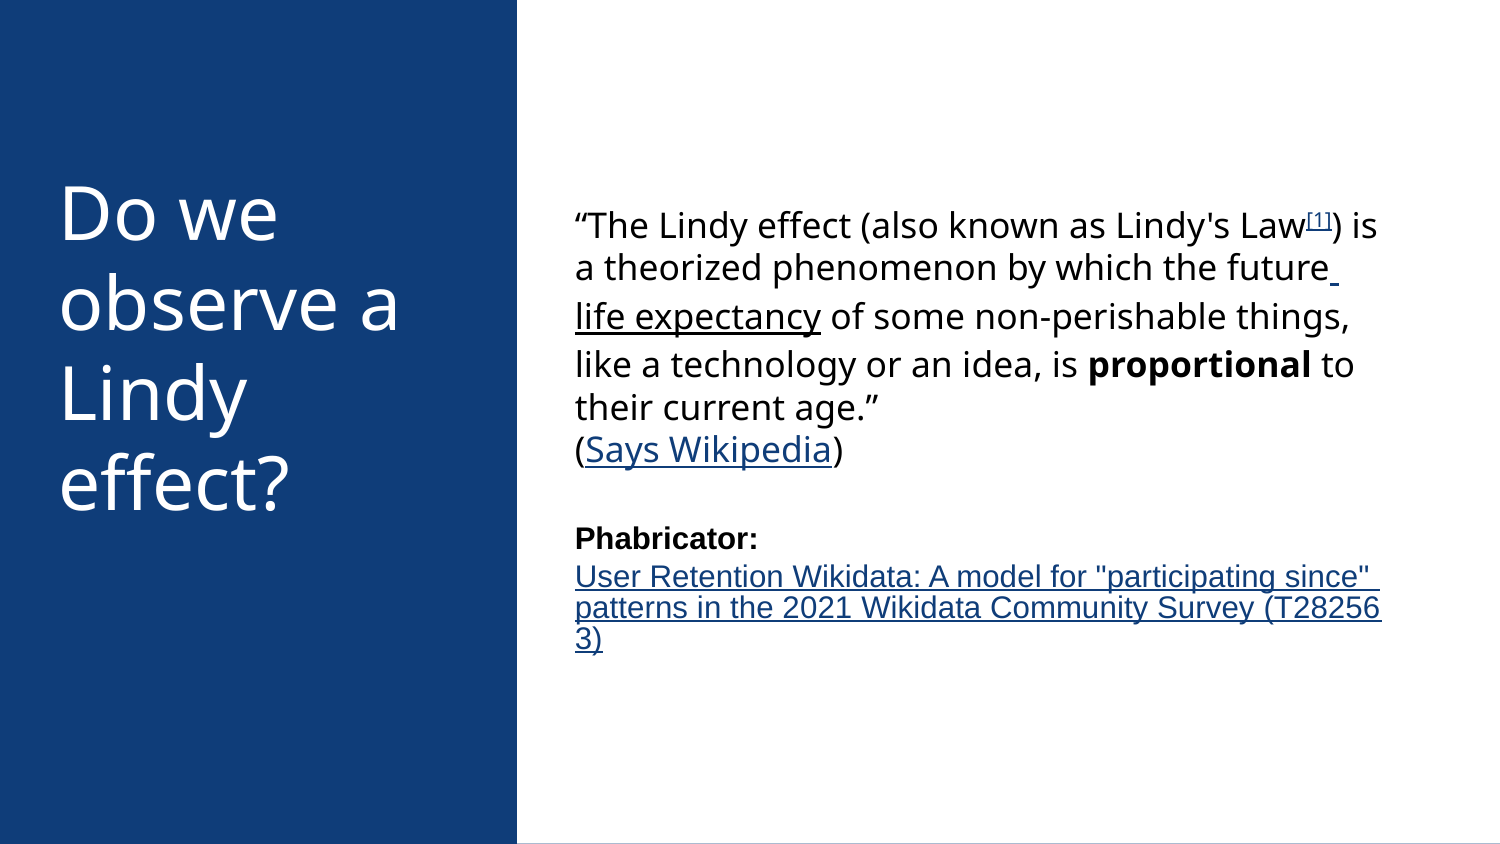

# Do we observe a Lindy effect?
“The Lindy effect (also known as Lindy's Law[1]) is a theorized phenomenon by which the future life expectancy of some non-perishable things, like a technology or an idea, is proportional to their current age.”
(Says Wikipedia)
Phabricator: User Retention Wikidata: A model for "participating since" patterns in the 2021 Wikidata Community Survey (T282563)